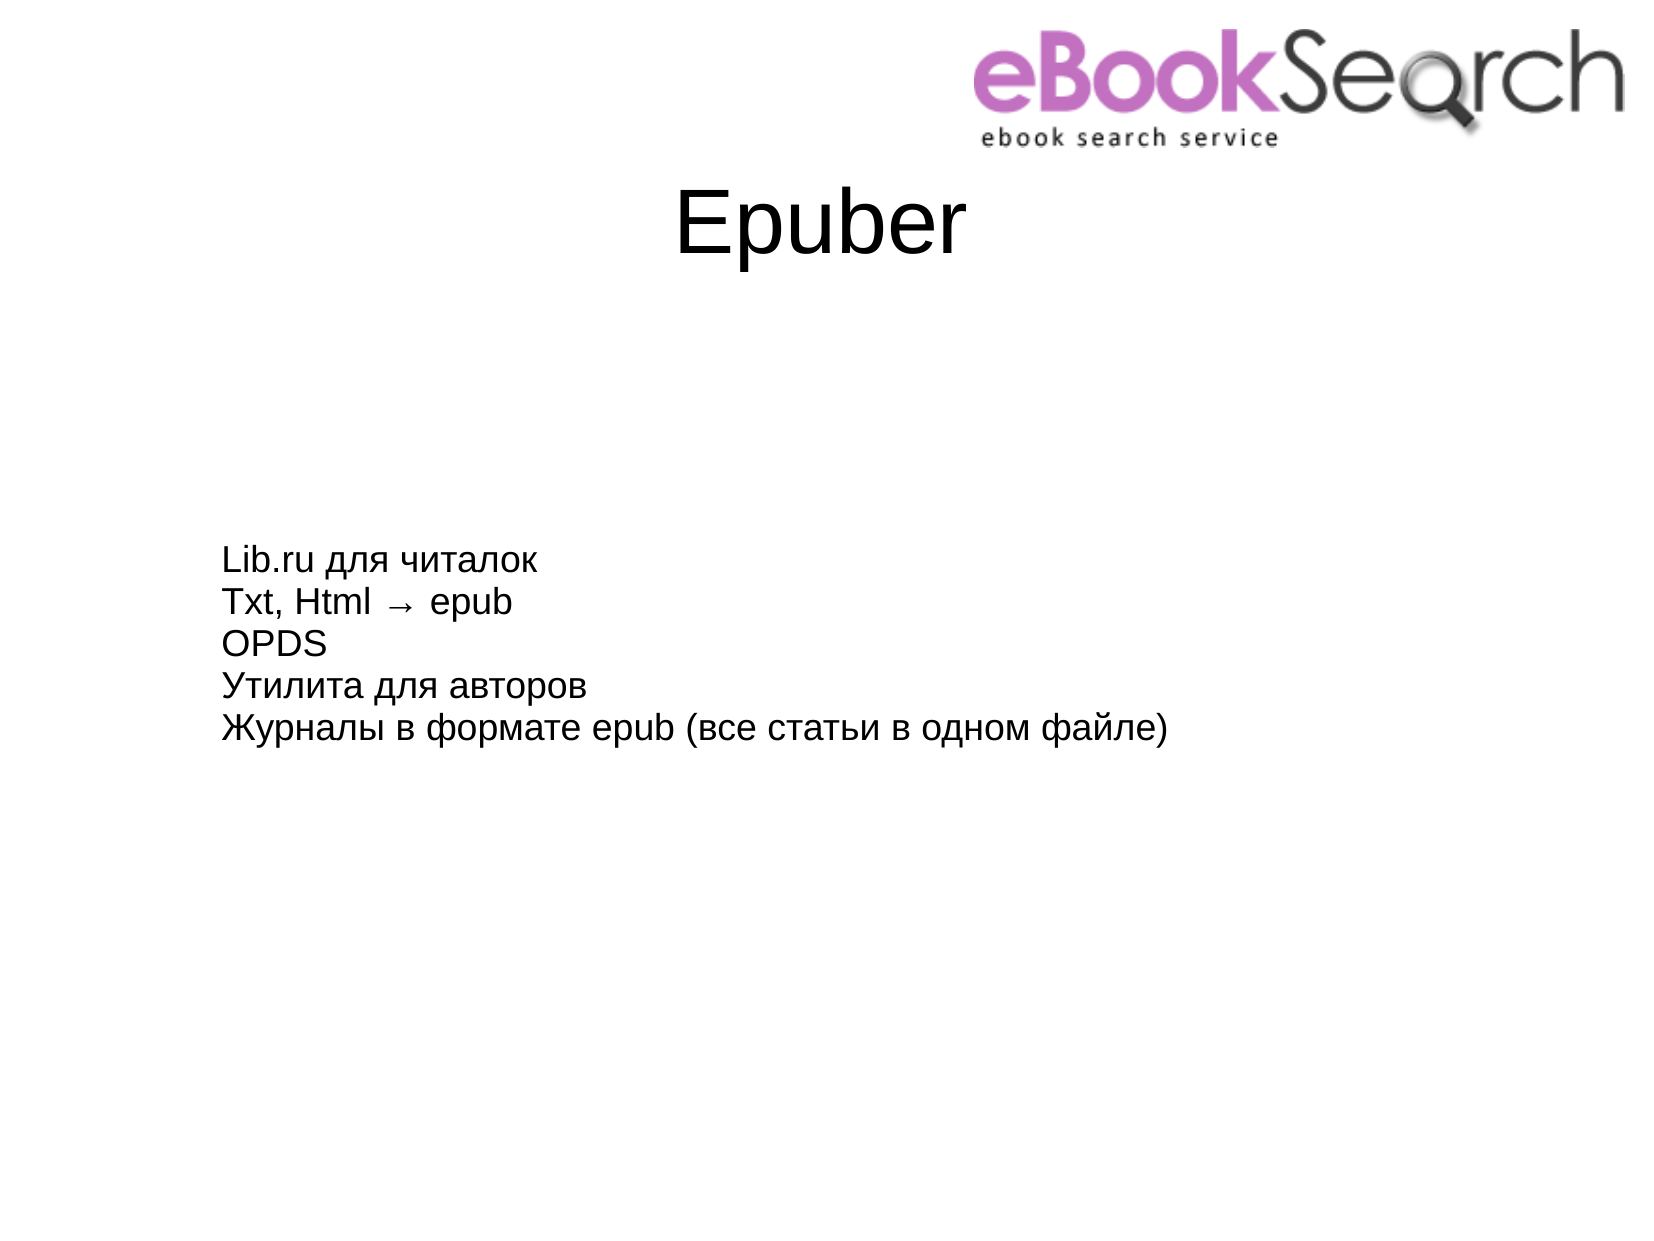

# Epuber
Lib.ru для читалок
Txt, Html → epub
OPDS
Утилита для авторов
Журналы в формате epub (все статьи в одном файле)